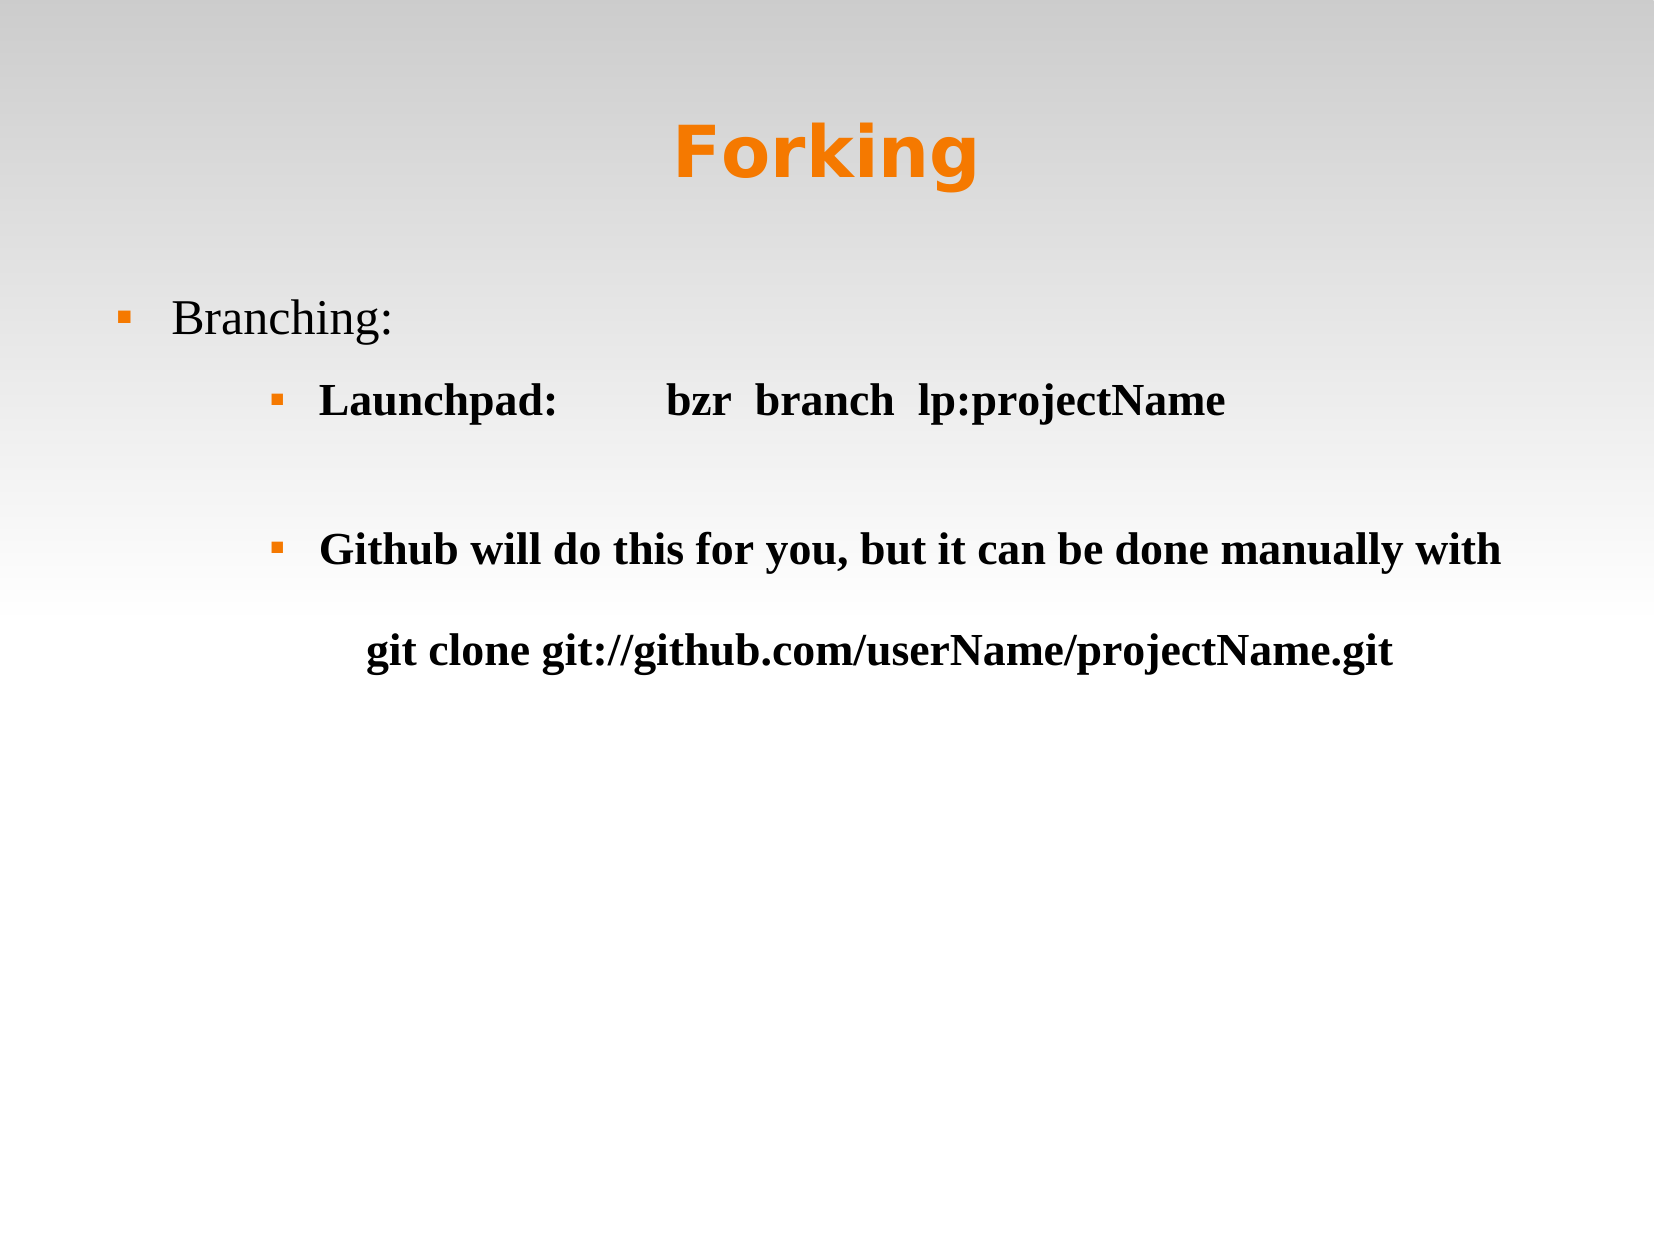

# Forking
Branching:
Launchpad:		bzr branch lp:projectName
Github will do this for you, but it can be done manually with
git clone git://github.com/userName/projectName.git